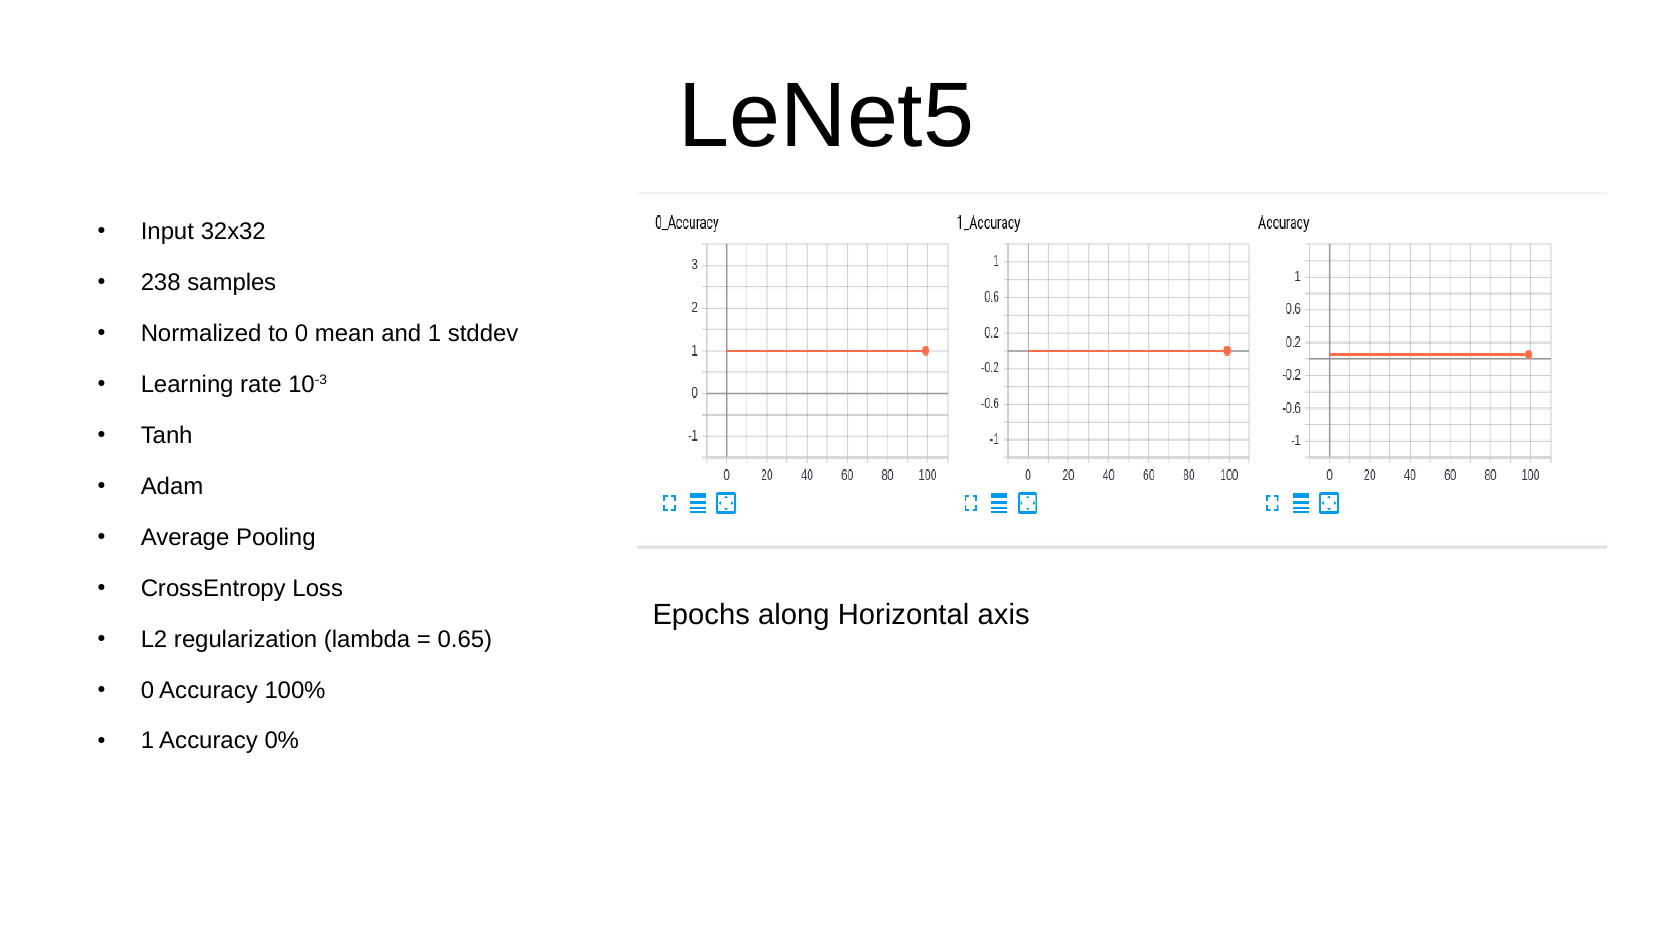

LeNet5
# Input 32x32
238 samples
Normalized to 0 mean and 1 stddev
Learning rate 10-3
Tanh
Adam
Average Pooling
CrossEntropy Loss
L2 regularization (lambda = 0.65)
0 Accuracy 100%
1 Accuracy 0%
Epochs along Horizontal axis